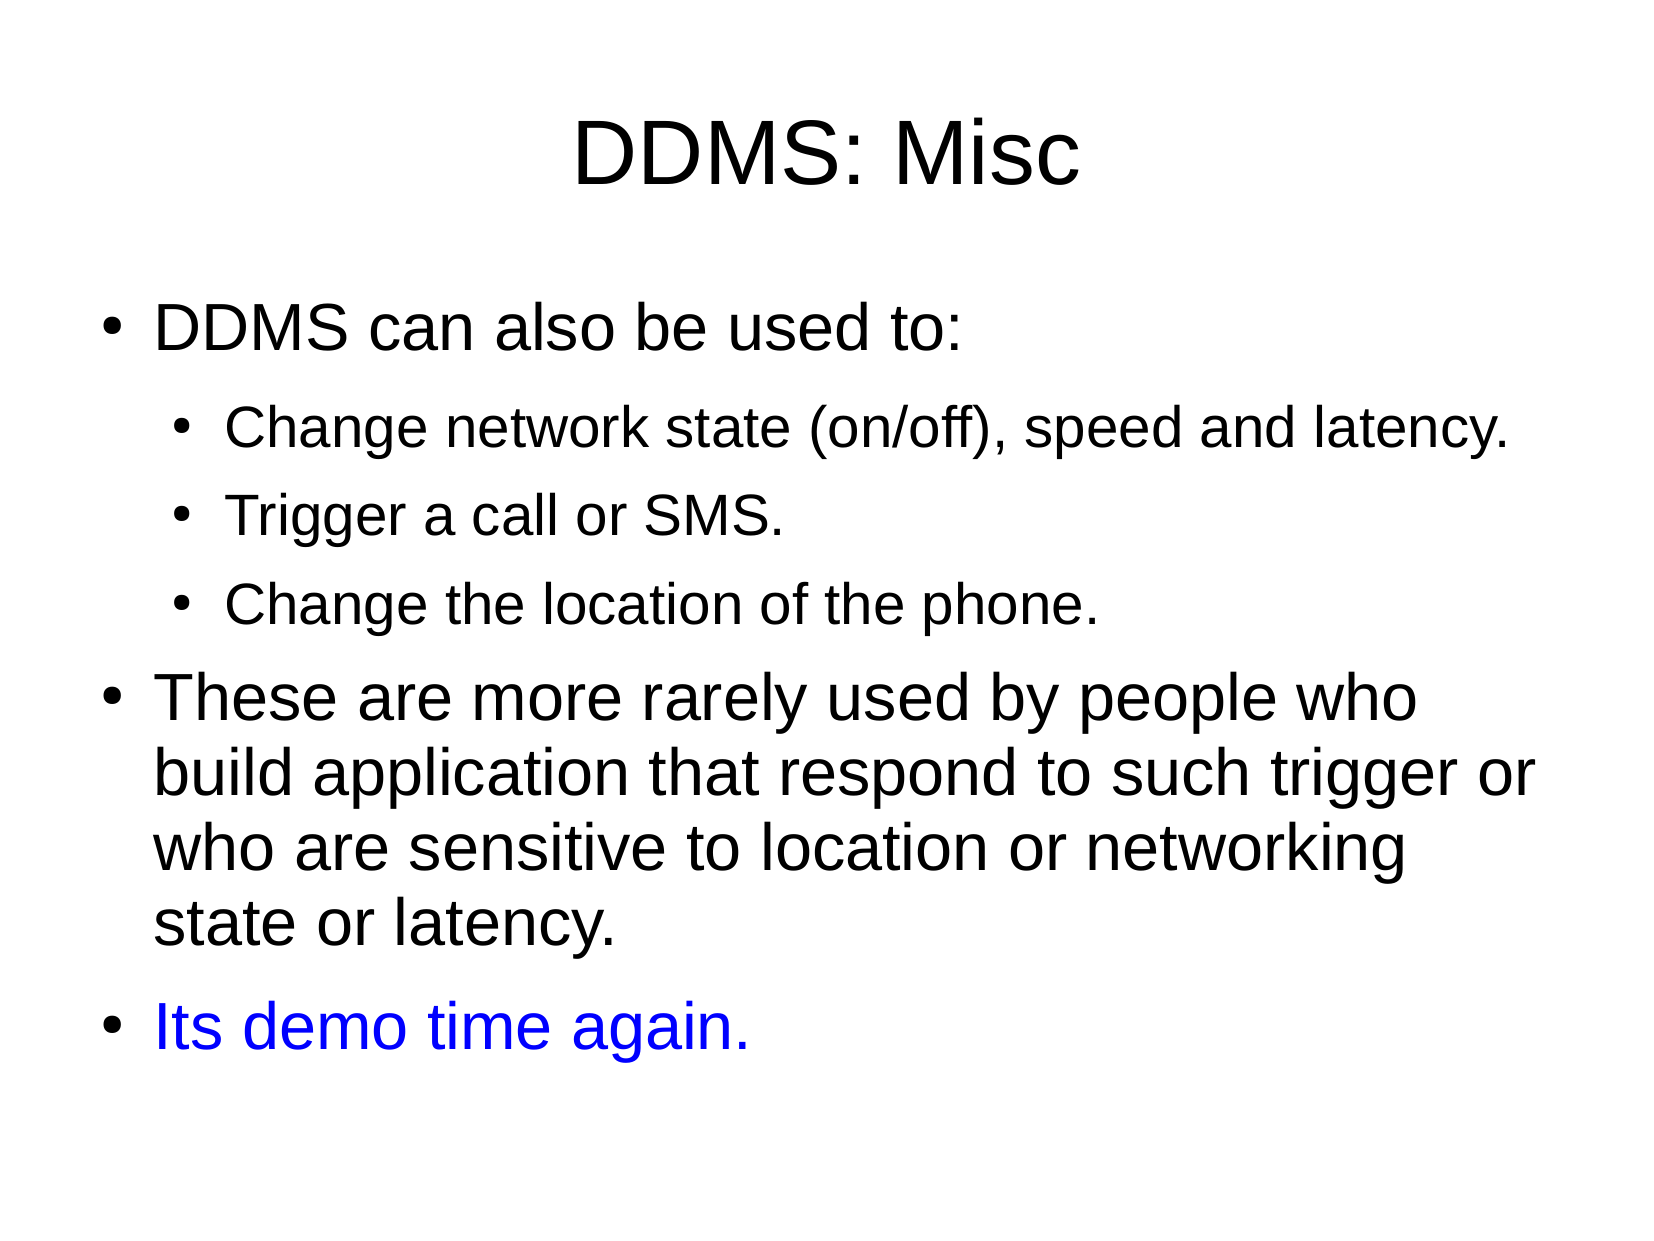

# DDMS: Misc
DDMS can also be used to:
Change network state (on/off), speed and latency.
Trigger a call or SMS.
Change the location of the phone.
These are more rarely used by people who build application that respond to such trigger or who are sensitive to location or networking state or latency.
Its demo time again.